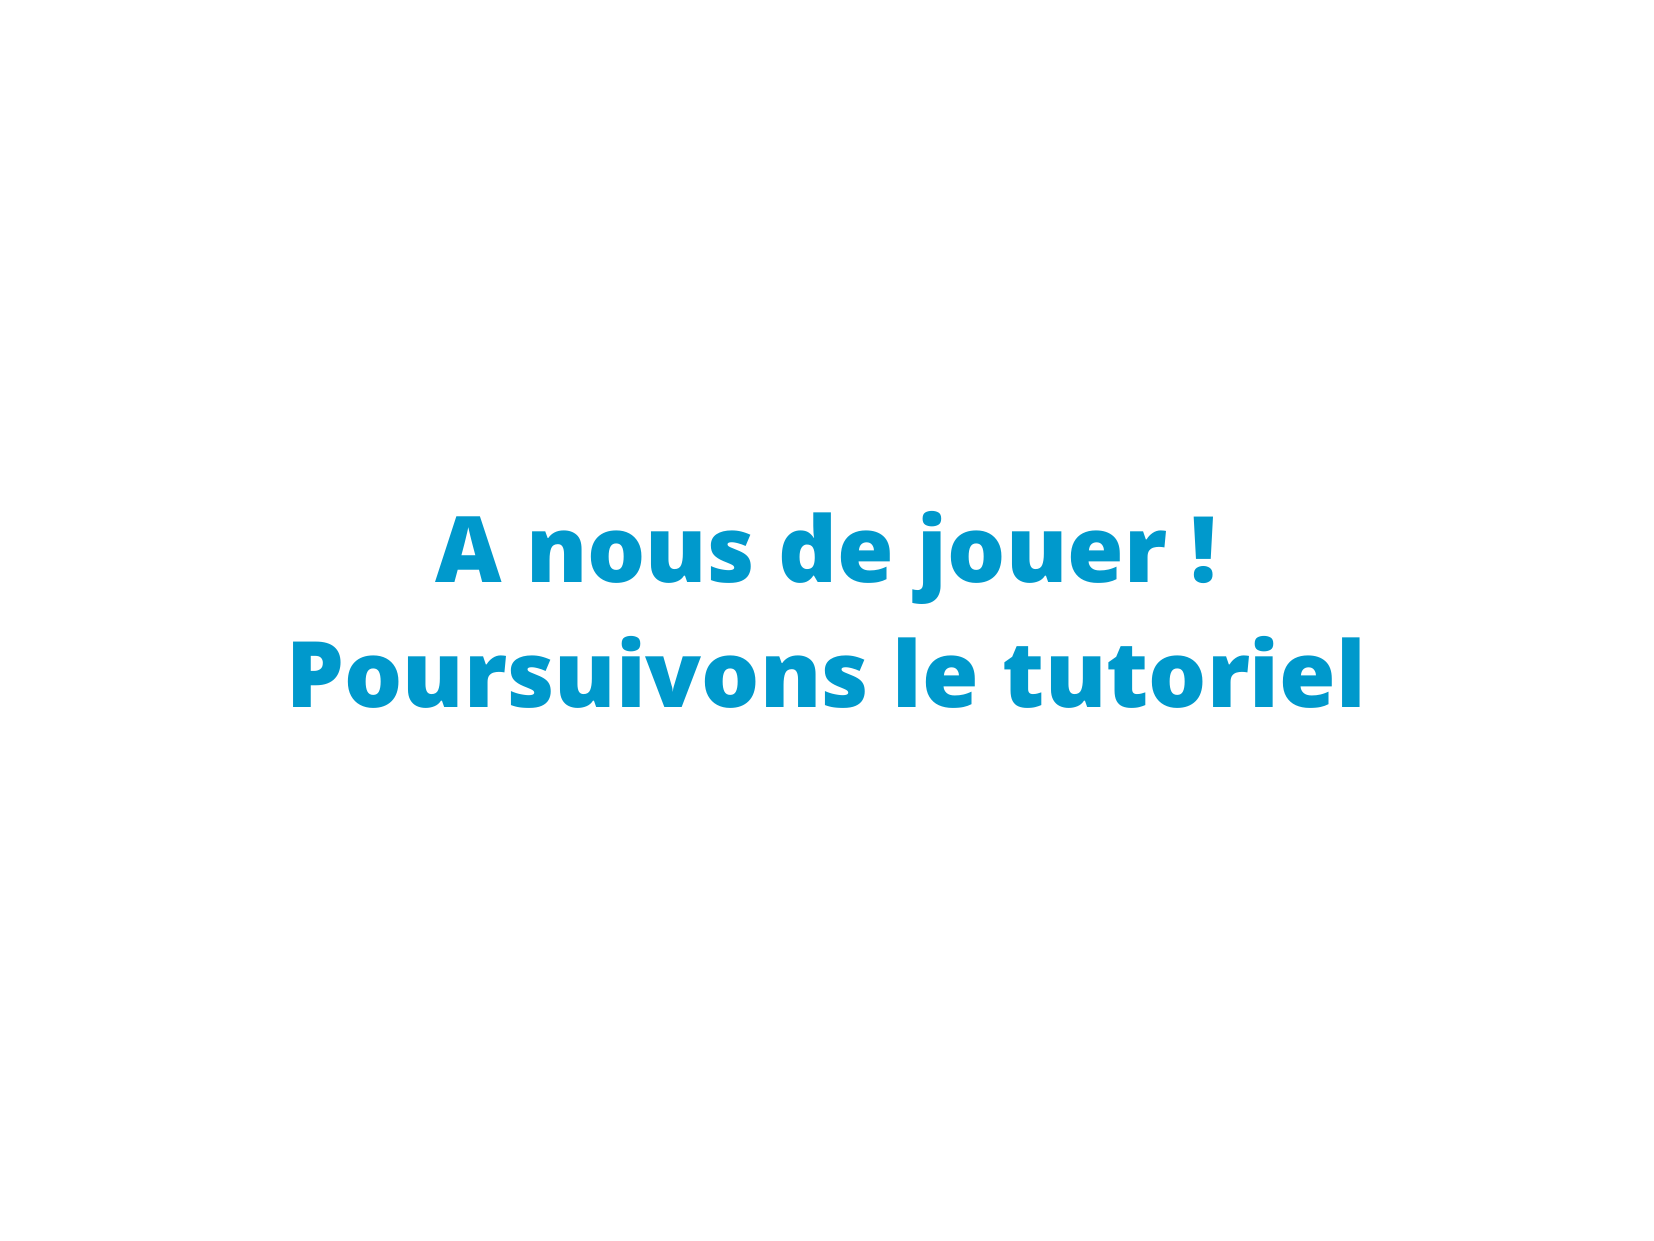

# A nous de jouer ! Poursuivons le tutoriel